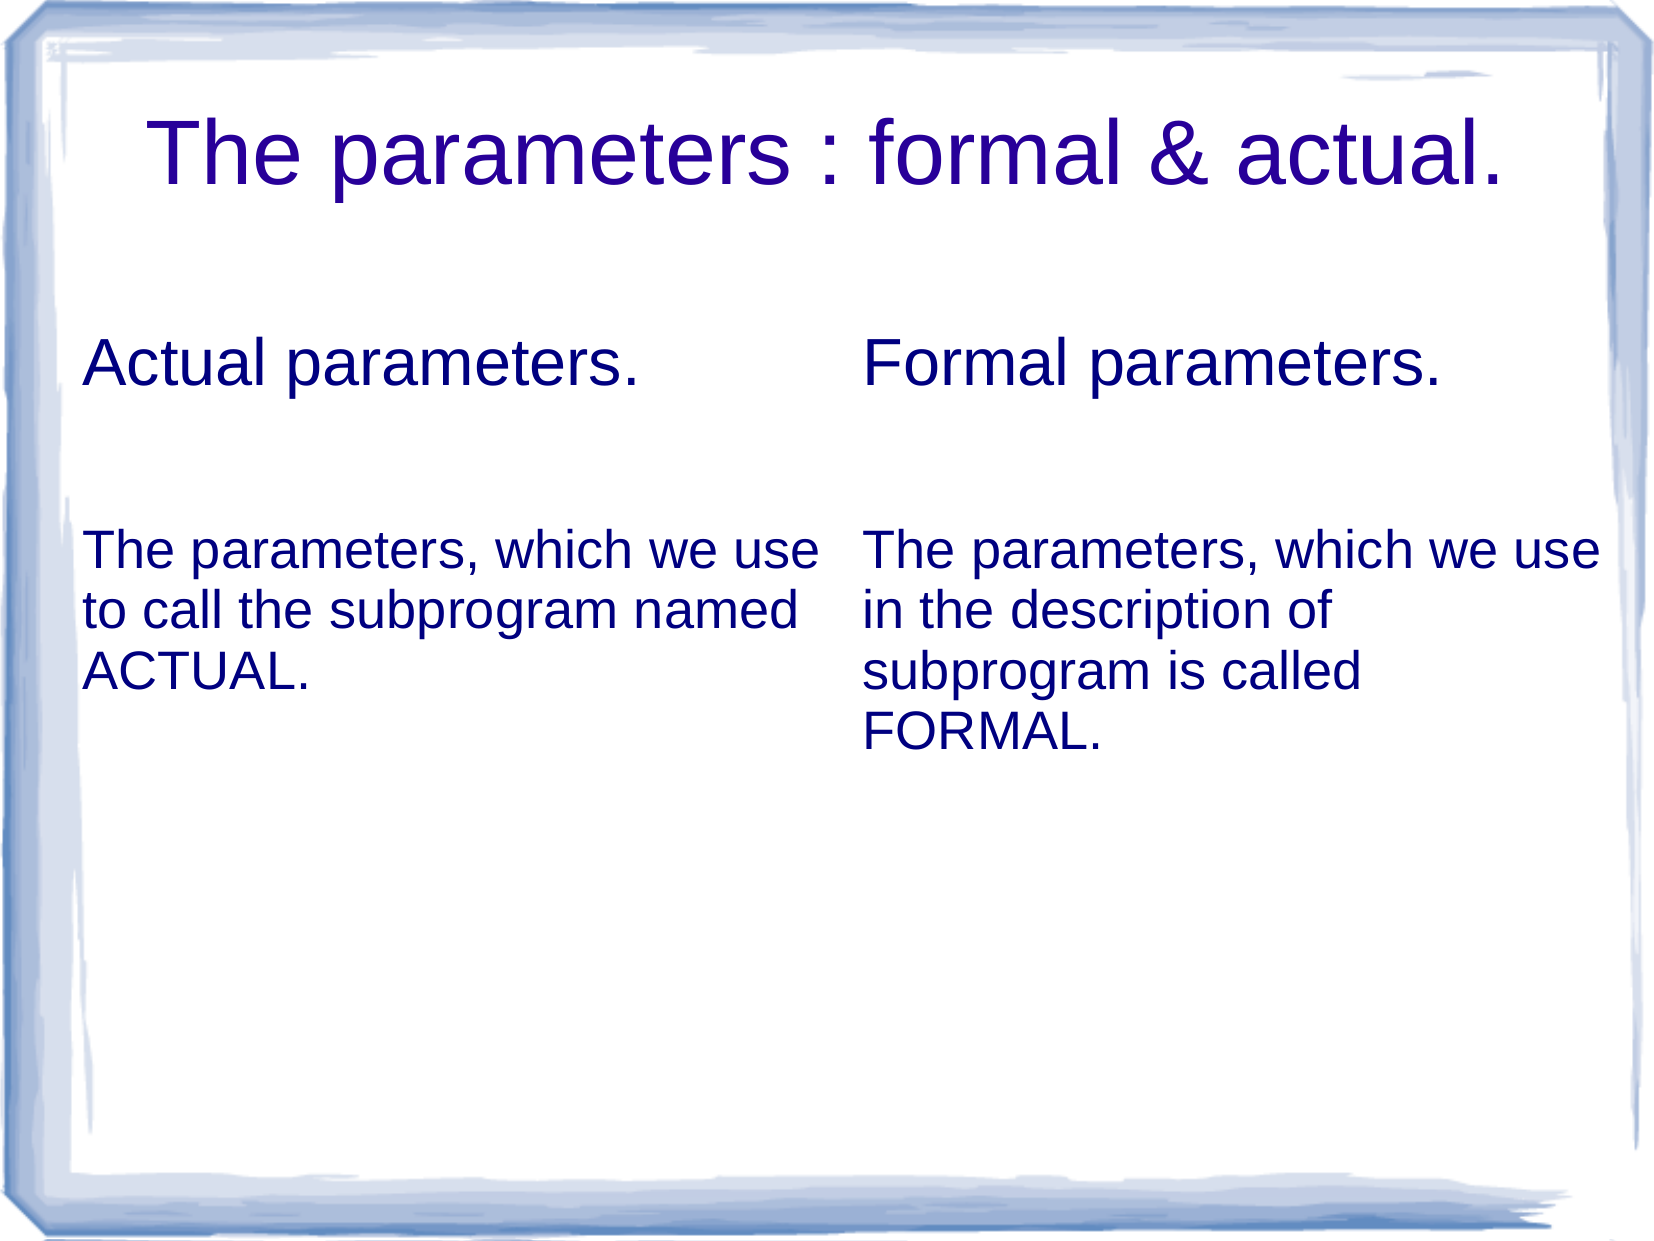

# The parameters : formal & actual.
Actual parameters.
The parameters, which we use to call the subprogram named ACTUAL.
Formal parameters.
The parameters, which we use in the description of subprogram is called FORMAL.